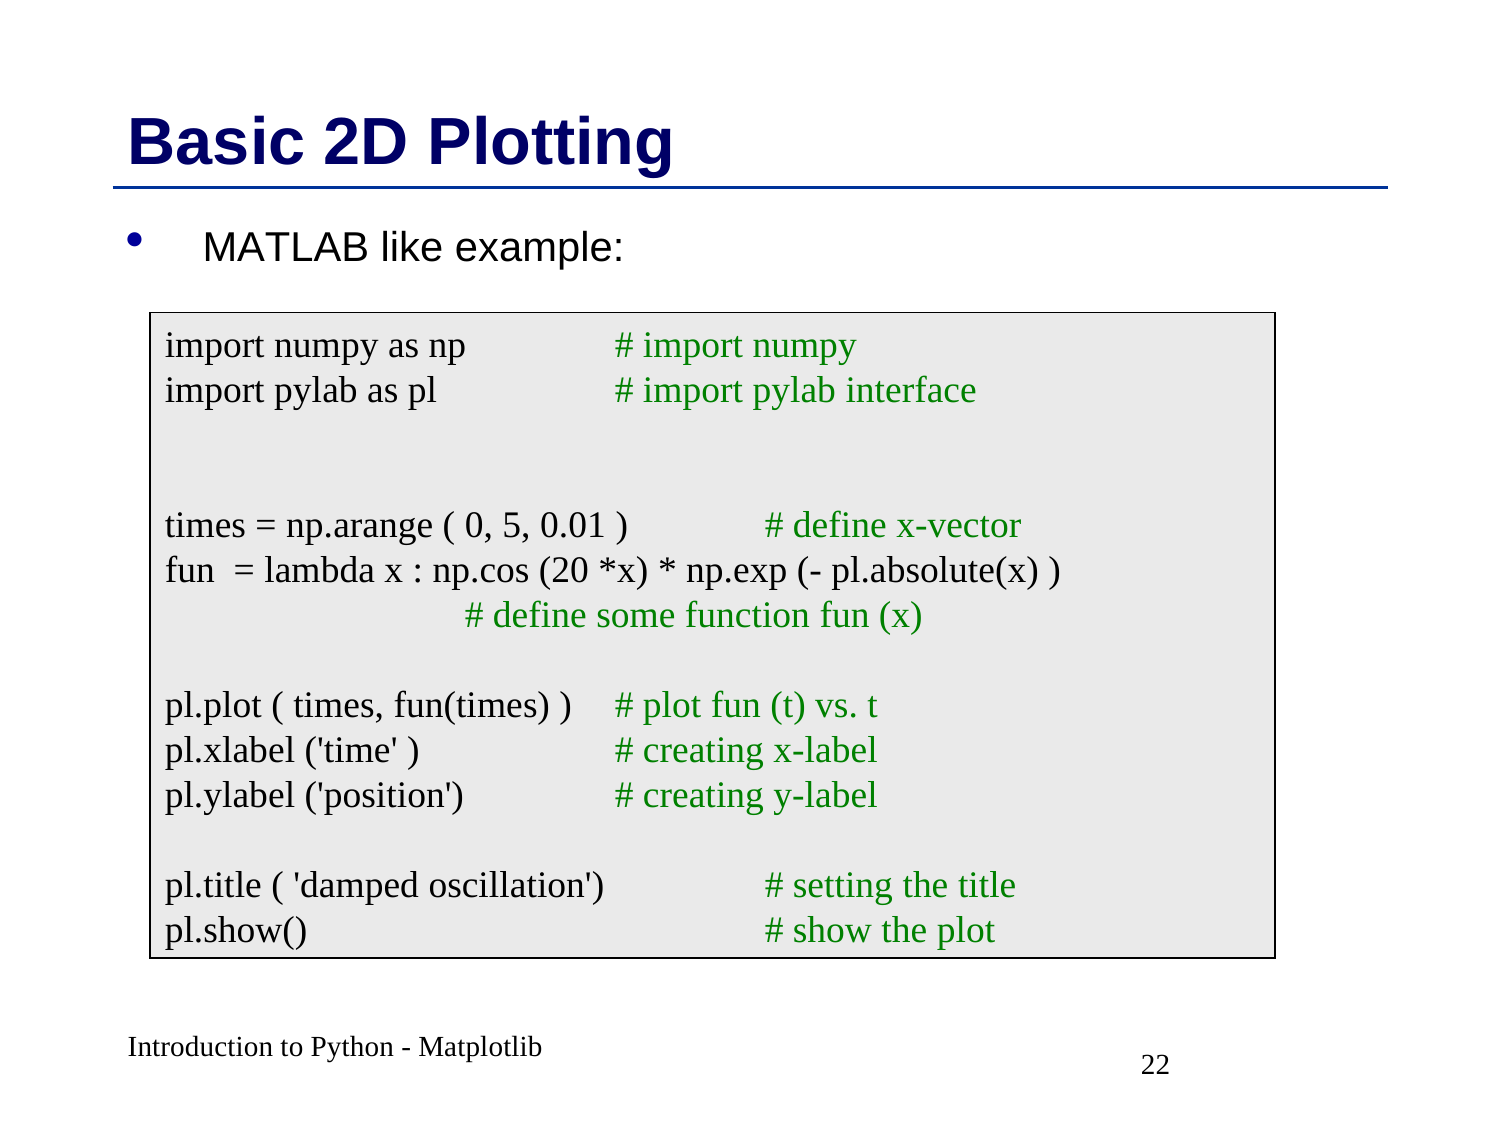

# Basic 2D Plotting
MATLAB like example:
import numpy as np 	# import numpy
import pylab as pl		# import pylab interface
times = np.arange ( 0, 5, 0.01 ) 	# define x-vector
fun = lambda x : np.cos (20 *x) * np.exp (- pl.absolute(x) )
		# define some function fun (x)
pl.plot ( times, fun(times) ) 	# plot fun (t) vs. t
pl.xlabel ('time' ) 		# creating x-label
pl.ylabel ('position')		# creating y-label
pl.title ( 'damped oscillation') 	 	# setting the title
pl.show()				# show the plot
Introduction to Python - Matplotlib